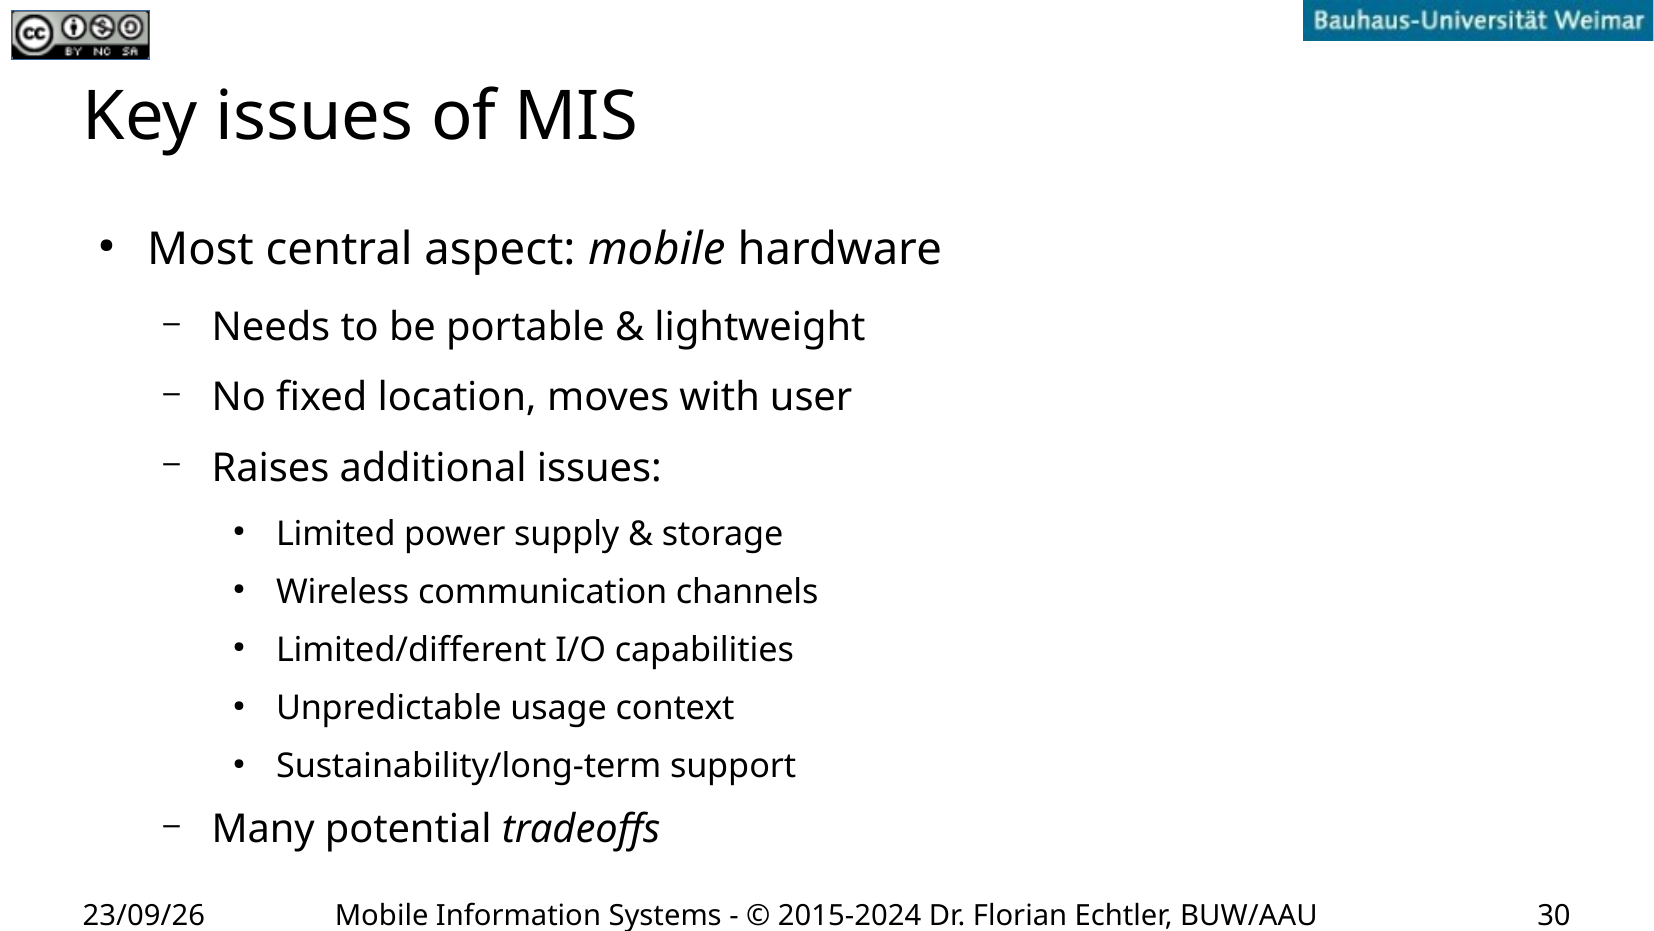

# Key issues of MIS
Most central aspect: mobile hardware
Needs to be portable & lightweight
No fixed location, moves with user
Raises additional issues:
Limited power supply & storage
Wireless communication channels
Limited/different I/O capabilities
Unpredictable usage context
Sustainability/long-term support
Many potential tradeoffs
Mobile Information Systems - © 2015-2024 Dr. Florian Echtler, BUW/AAU
30